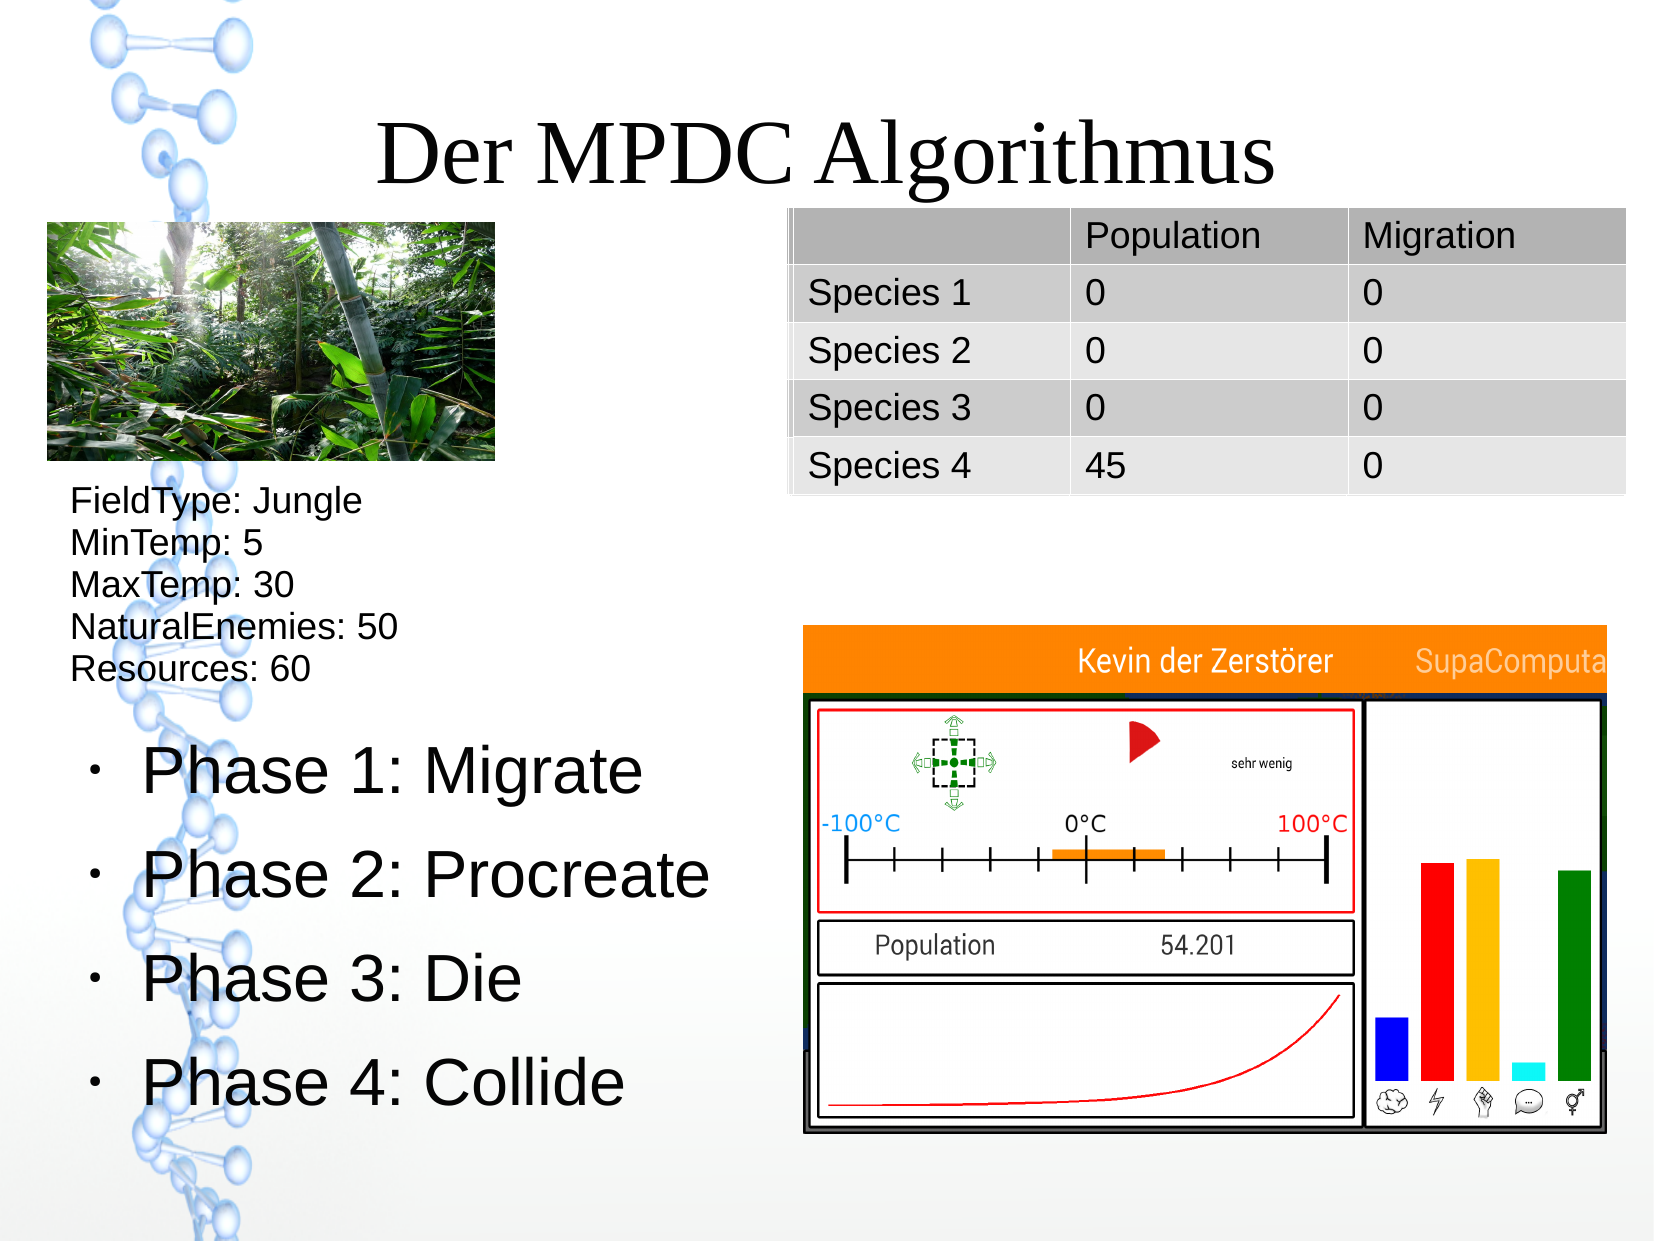

# Der MPDC Algorithmus
| | Population | Migration |
| --- | --- | --- |
| Species 1 | 0 | 0 |
| Species 2 | 0 | 0 |
| Species 3 | 0 | 0 |
| Species 4 | 45 | 0 |
| | Population | Migration |
| --- | --- | --- |
| Species 1 | 1100 | 0 |
| Species 2 | 35 | 0 |
| Species 3 | 0 | 0 |
| Species 4 | 47 | 0 |
| | Population | Migration |
| --- | --- | --- |
| Species 1 | 400 | 0 |
| Species 2 | 0 | 0 |
| Species 3 | 0 | 0 |
| Species 4 | 45 | 0 |
| | Population | Migration |
| --- | --- | --- |
| Species 1 | 1000 | 0 |
| Species 2 | 30 | 0 |
| Species 3 | 0 | 0 |
| Species 4 | 45 | 0 |
| | Population | Migration |
| --- | --- | --- |
| Species 1 | 1000 | 0 |
| Species 2 | 0 | 30 |
| Species 3 | 0 | 0 |
| Species 4 | 5 | 40 |
FieldType: Jungle
MinTemp: 5
MaxTemp: 30
NaturalEnemies: 50
Resources: 60
Phase 1: Migrate
Phase 2: Procreate
Phase 3: Die
Phase 4: Collide